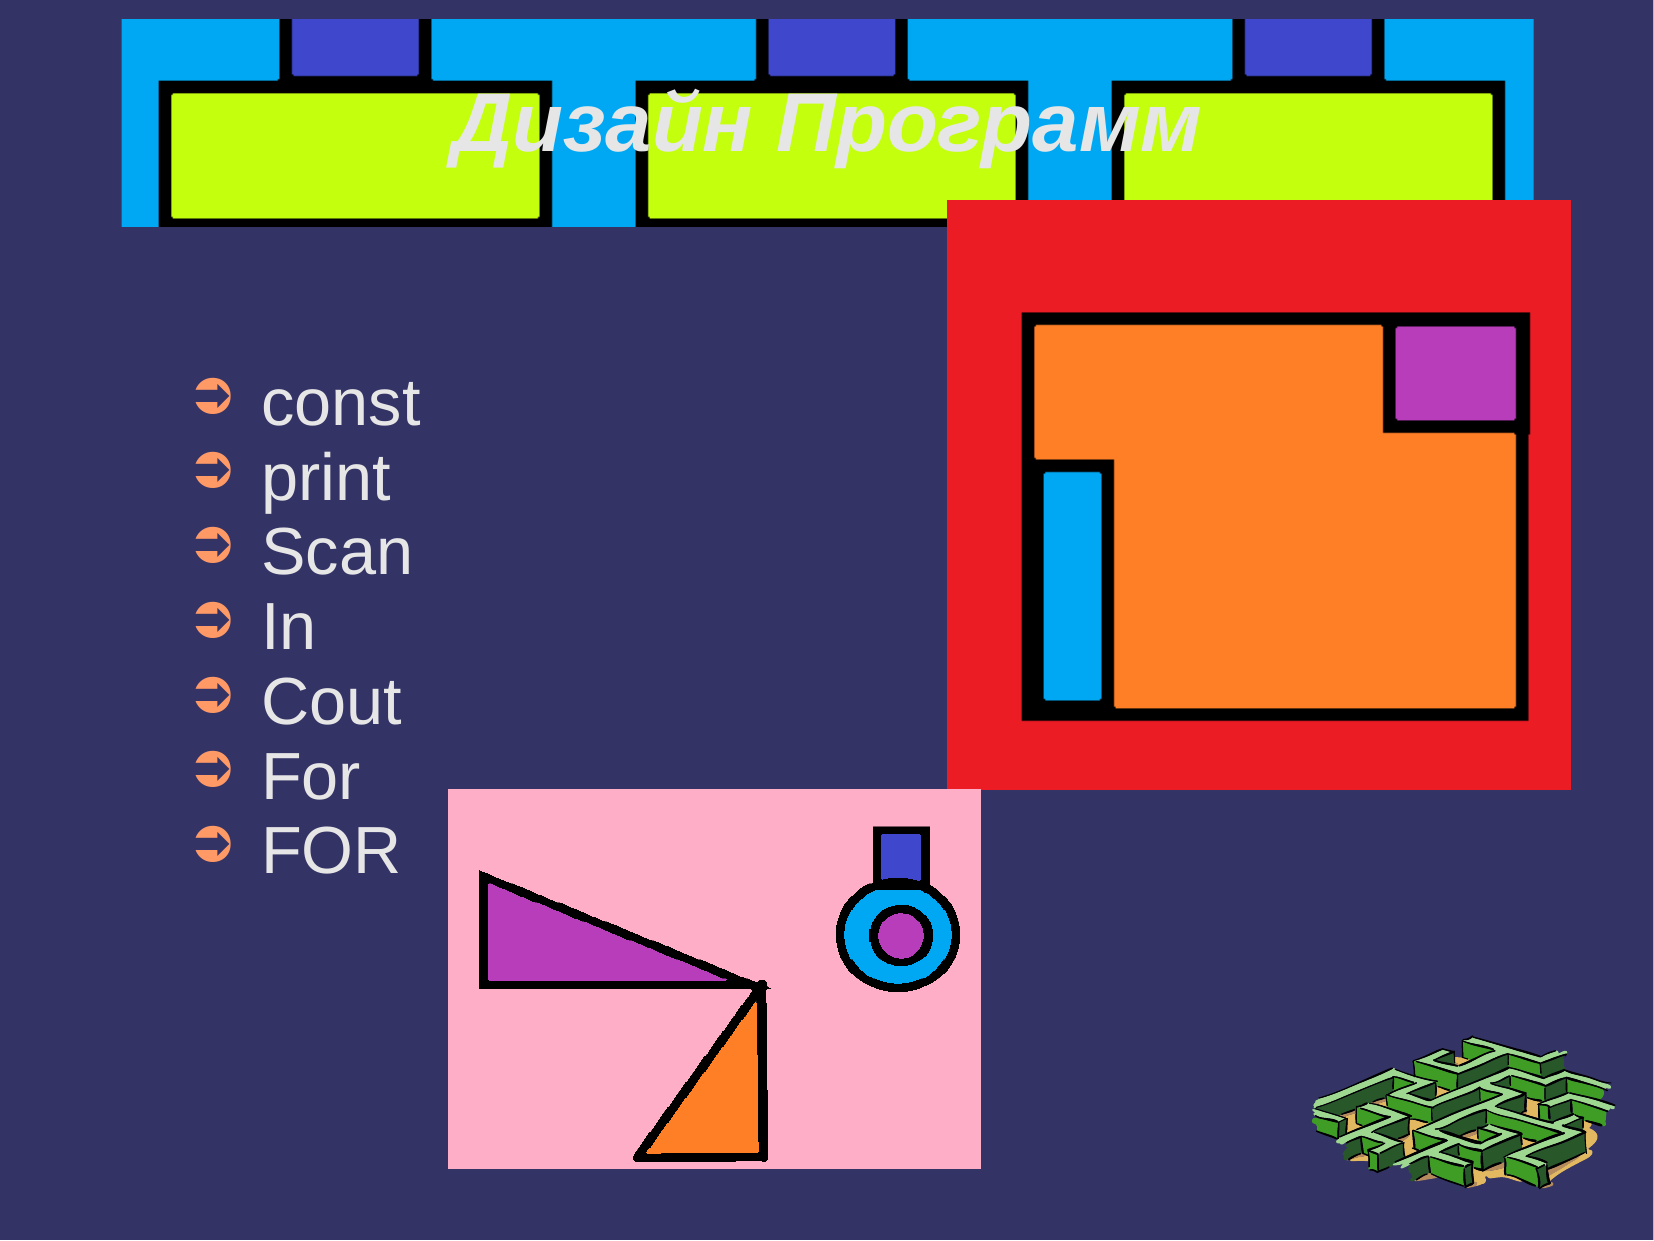

# Дизайн Программ
const
print
Scan
In
Cout
For
FOR